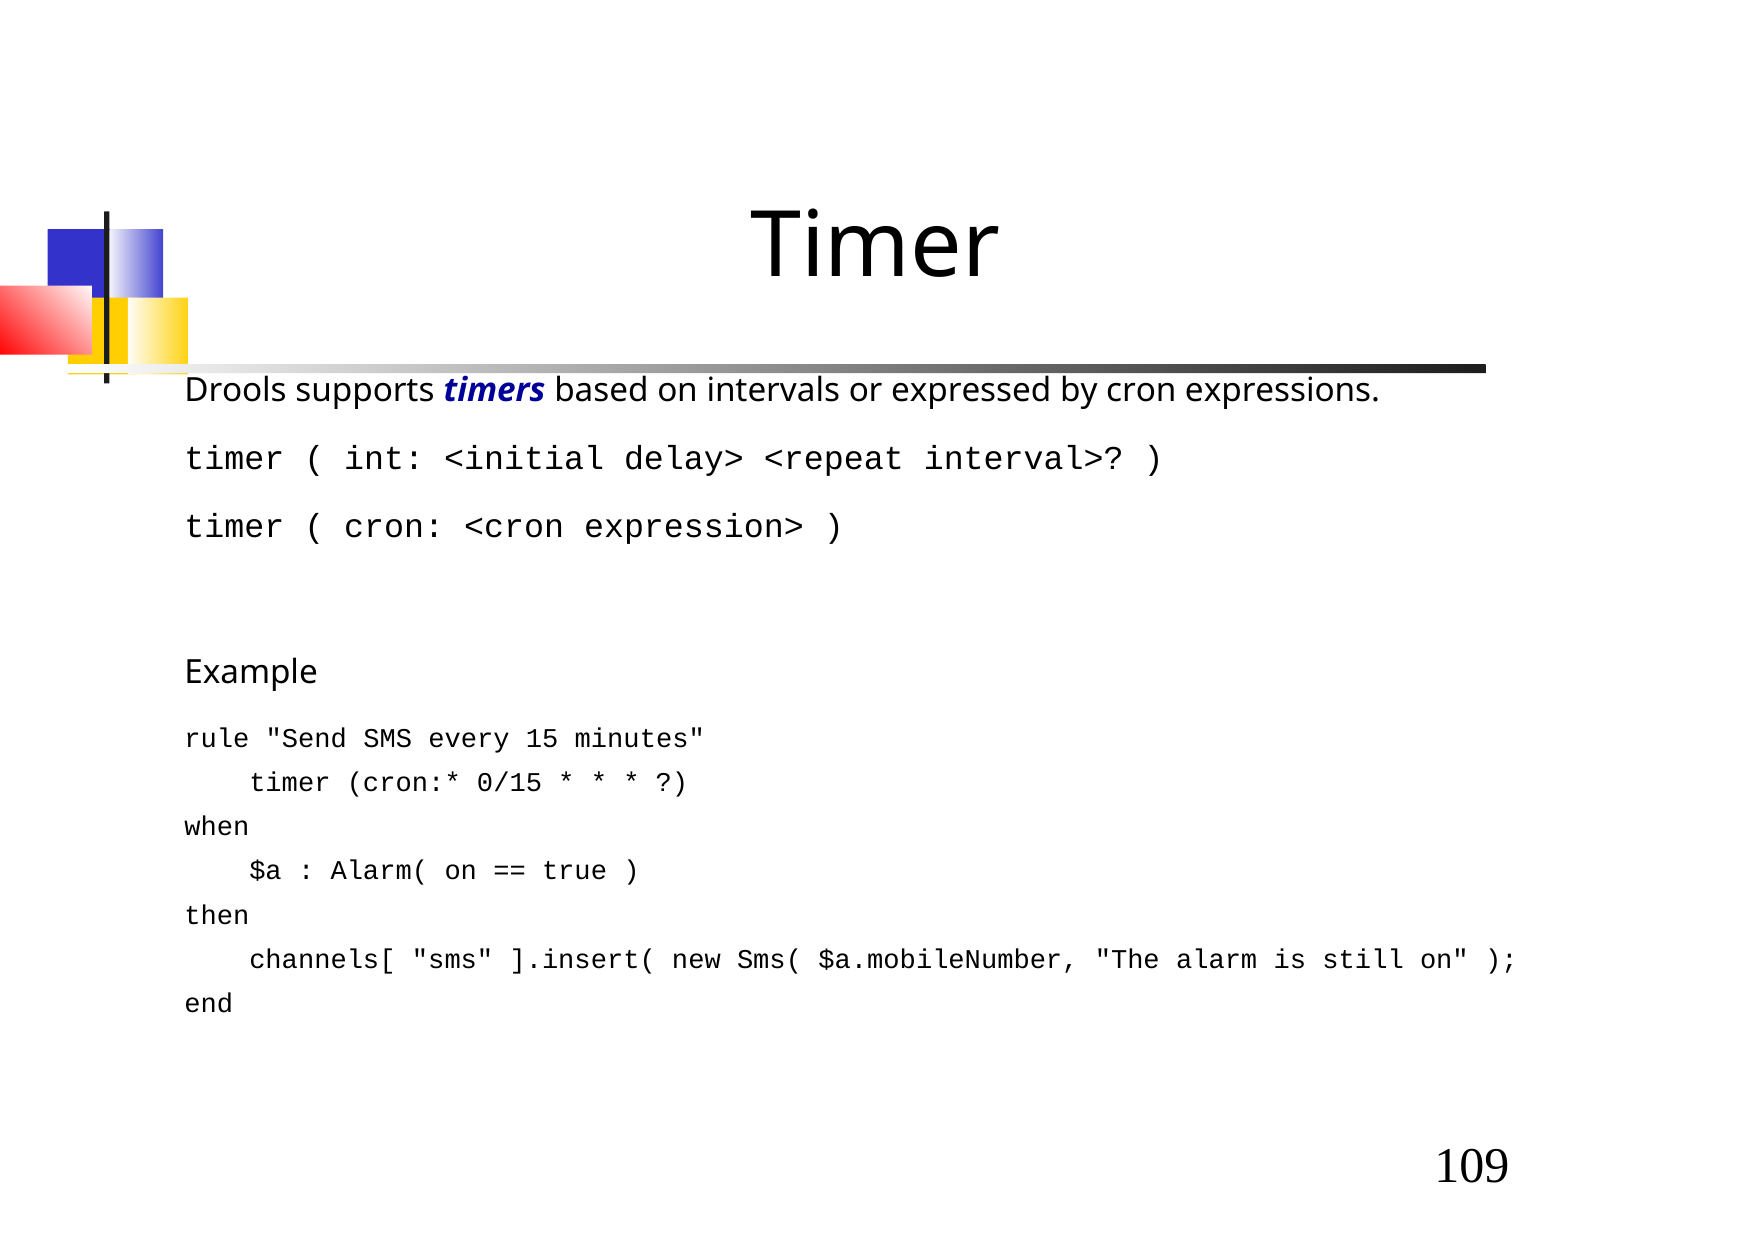

# Timer
Drools supports timers based on intervals or expressed by cron expressions.
timer ( int: <initial delay> <repeat interval>? )
timer ( cron: <cron expression> )
Example
rule "Send SMS every 15 minutes"
 timer (cron:* 0/15 * * * ?)
when
 $a : Alarm( on == true )
then
 channels[ "sms" ].insert( new Sms( $a.mobileNumber, "The alarm is still on" );
end